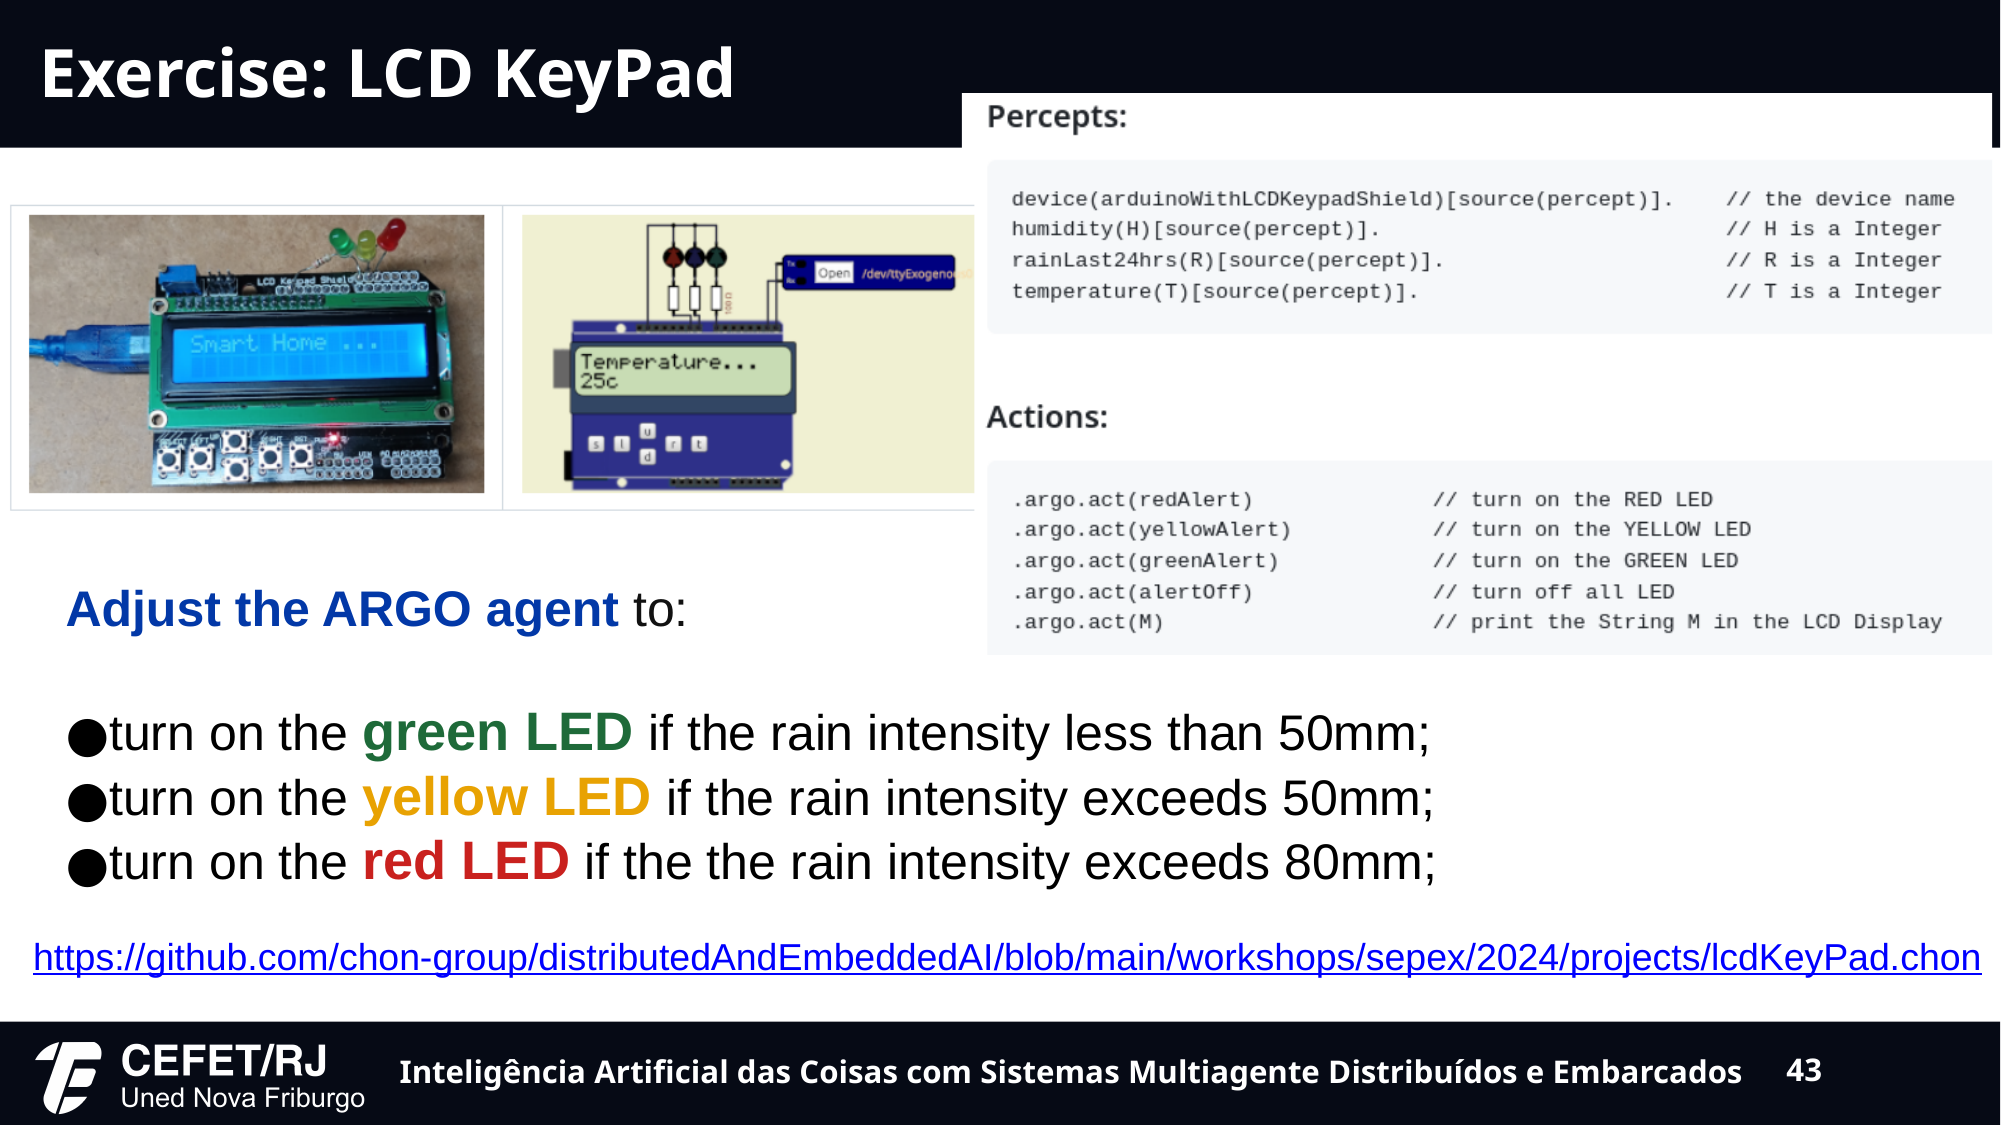

Exercise: LCD KeyPad
Adjust the ARGO agent to:
turn on the green LED if the rain intensity less than 50mm;
turn on the yellow LED if the rain intensity exceeds 50mm;
turn on the red LED if the the rain intensity exceeds 80mm;
https://github.com/chon-group/distributedAndEmbeddedAI/blob/main/workshops/sepex/2024/projects/lcdKeyPad.chon